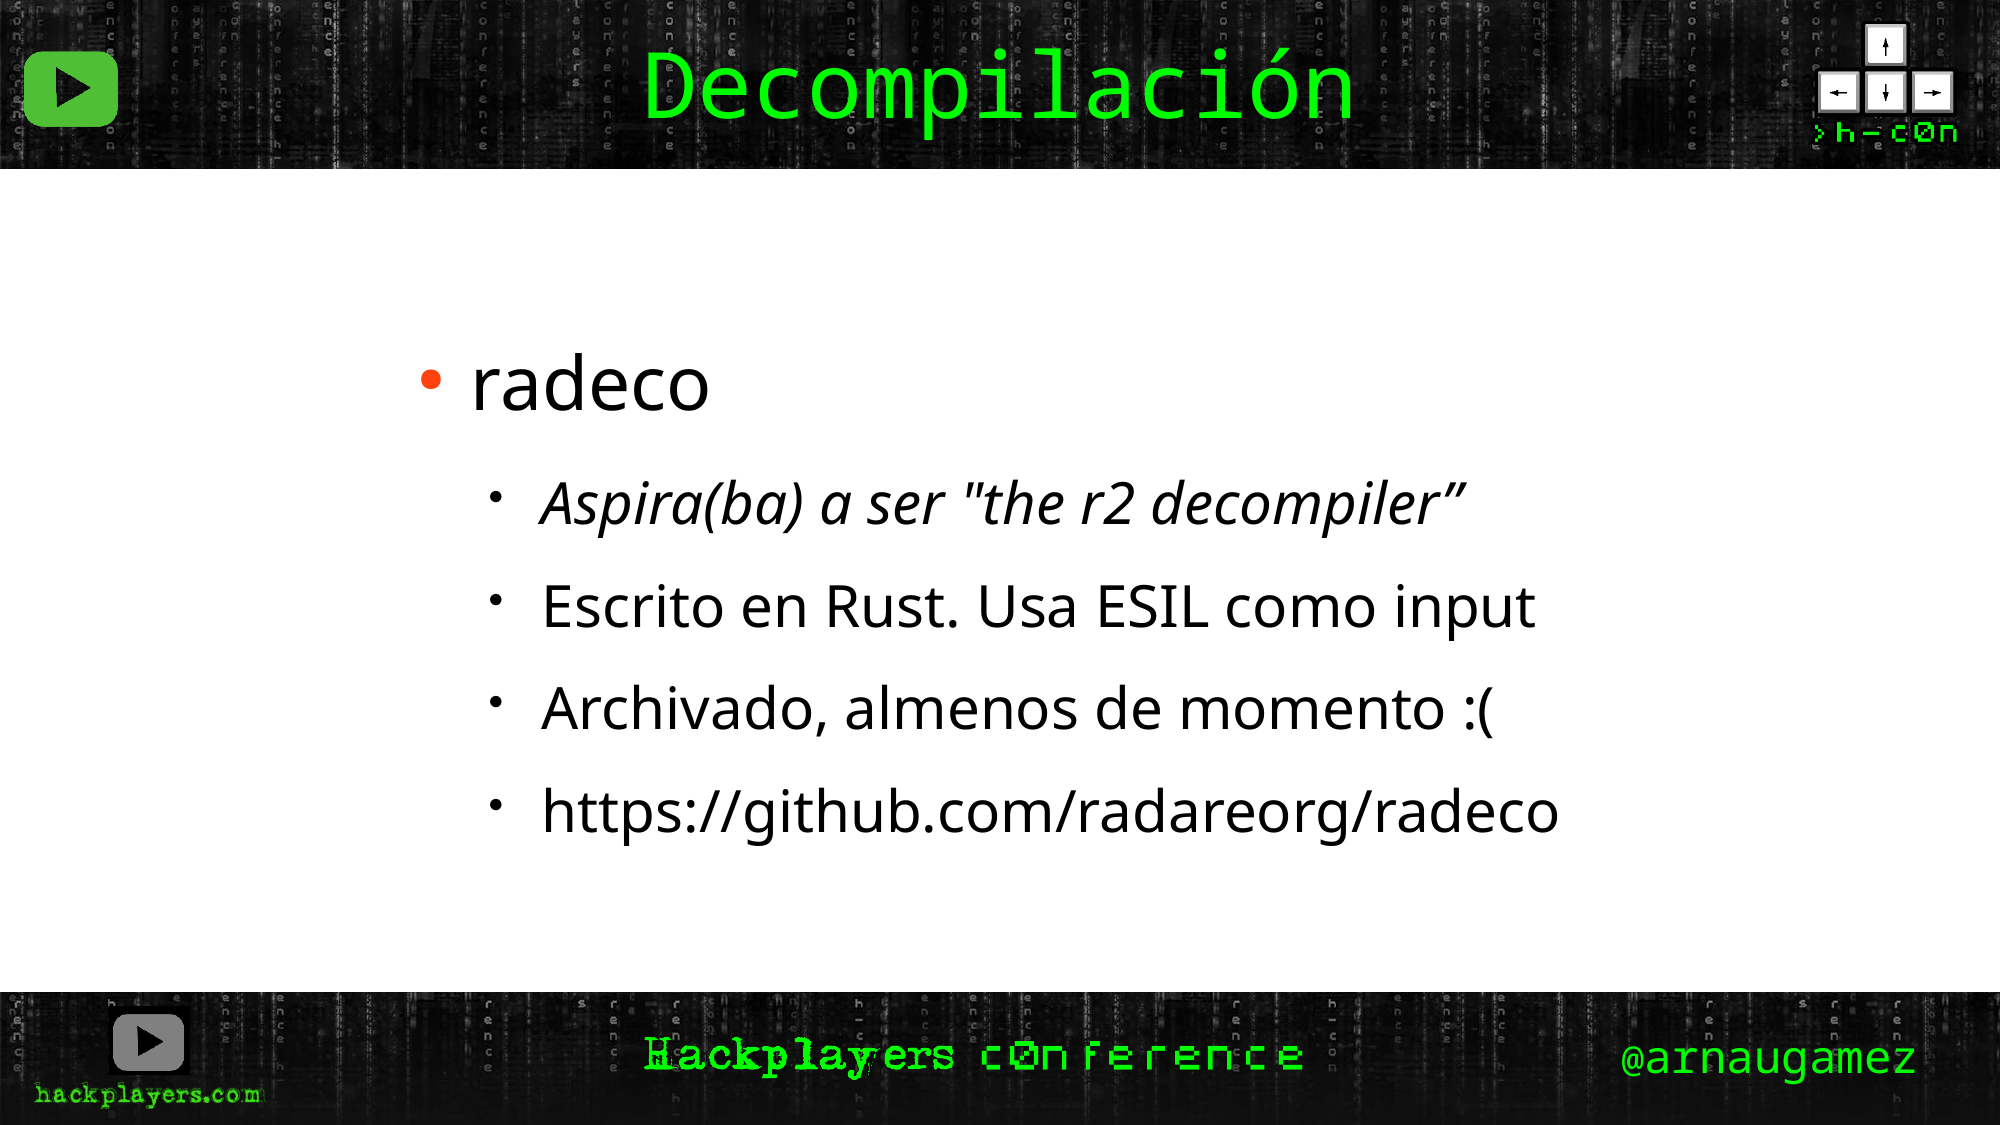

# Decompilación
radeco
Aspira(ba) a ser "the r2 decompiler”
Escrito en Rust. Usa ESIL como input
Archivado, almenos de momento :(
https://github.com/radareorg/radeco